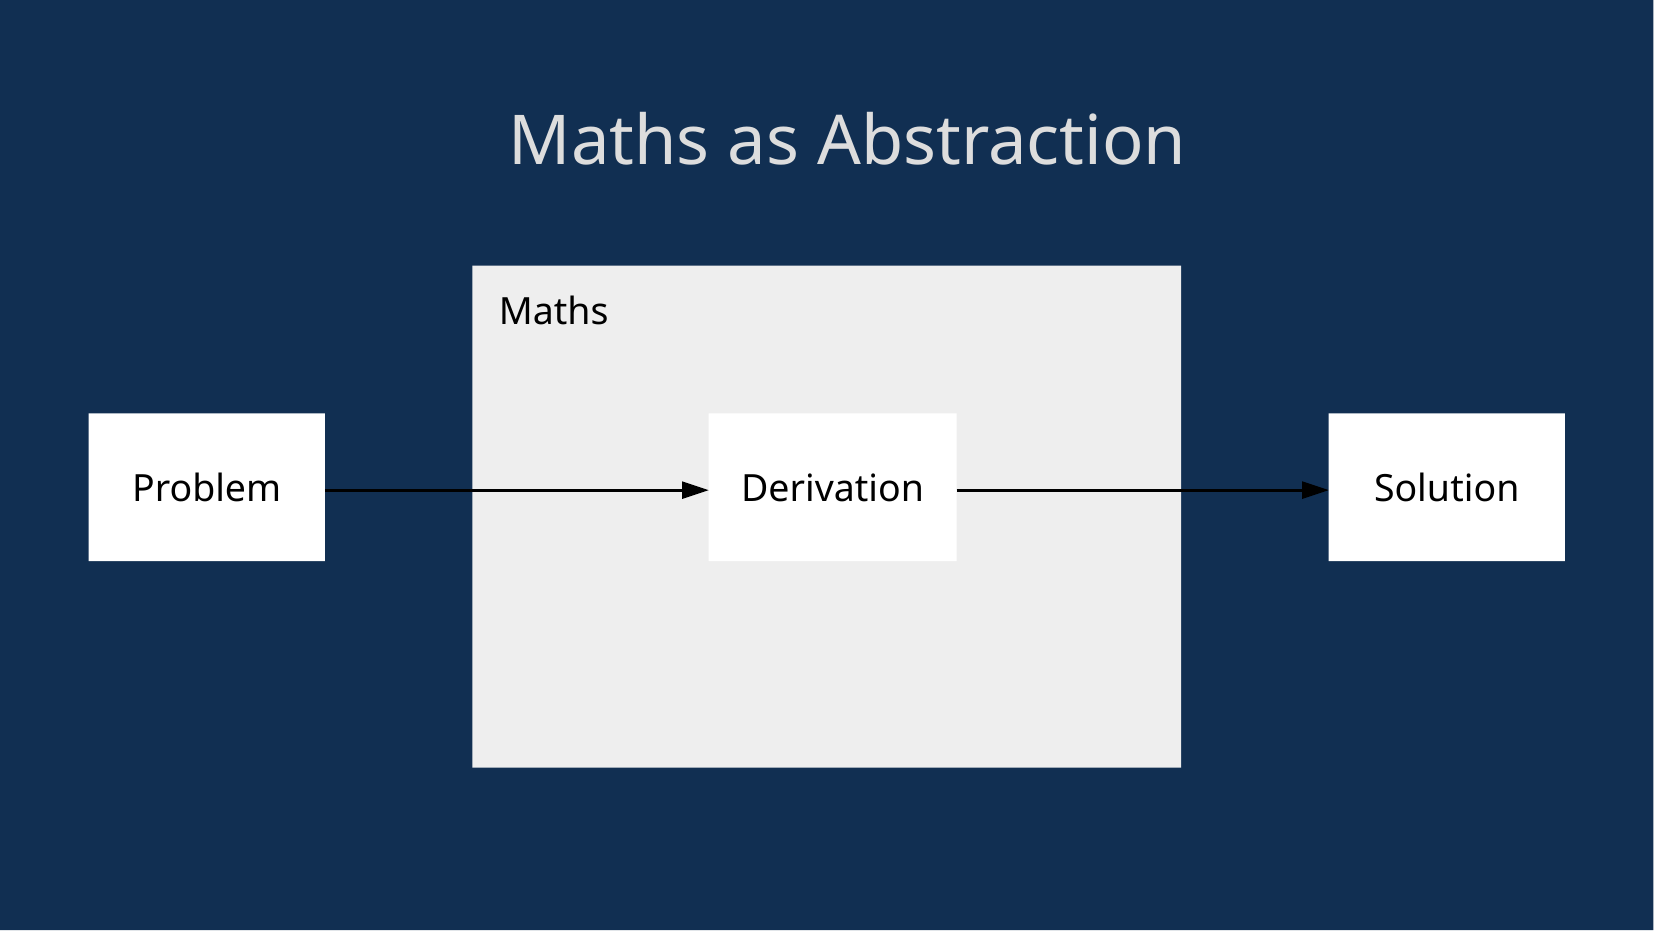

# Maths as Abstraction
Maths
Problem
Derivation
Solution